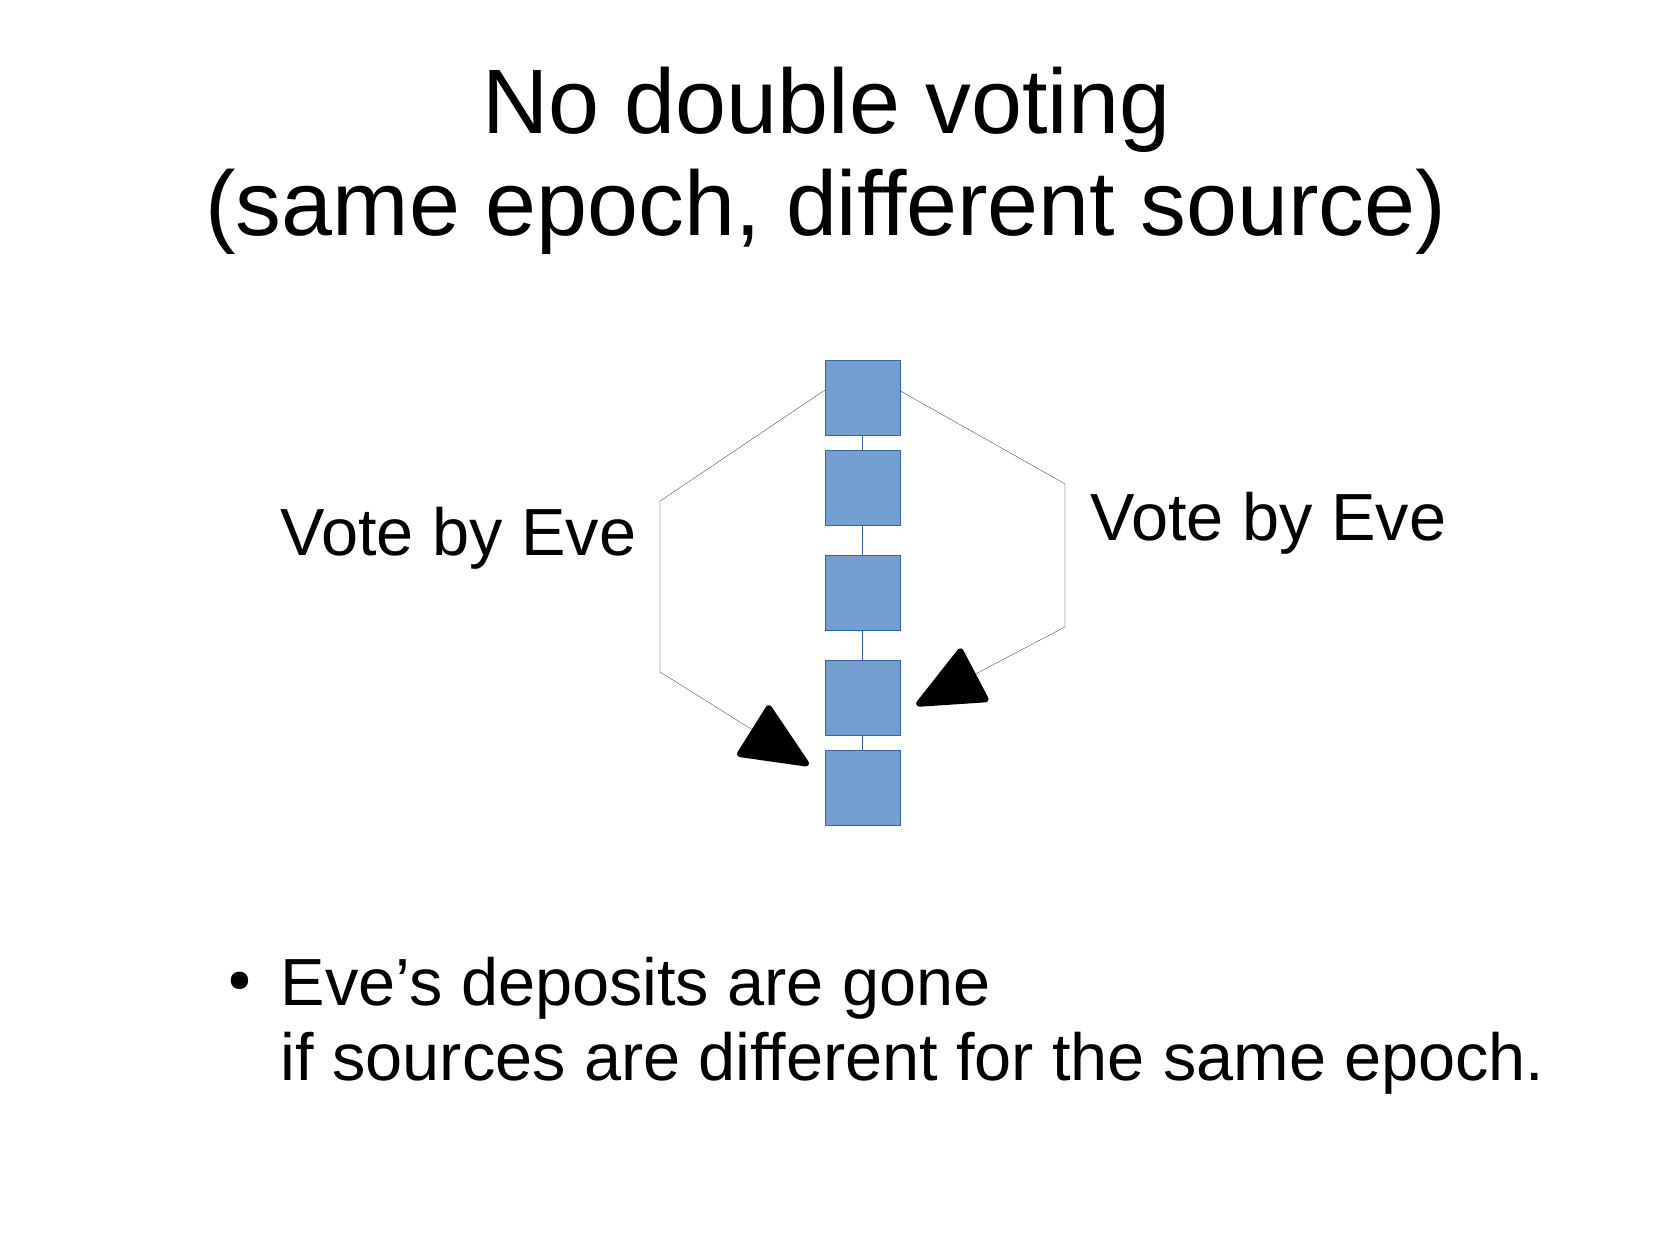

# No double voting (same epoch, different source)
Vote by Eve
Vote by Eve
Eve’s deposits are gone
if sources are different for the same epoch.